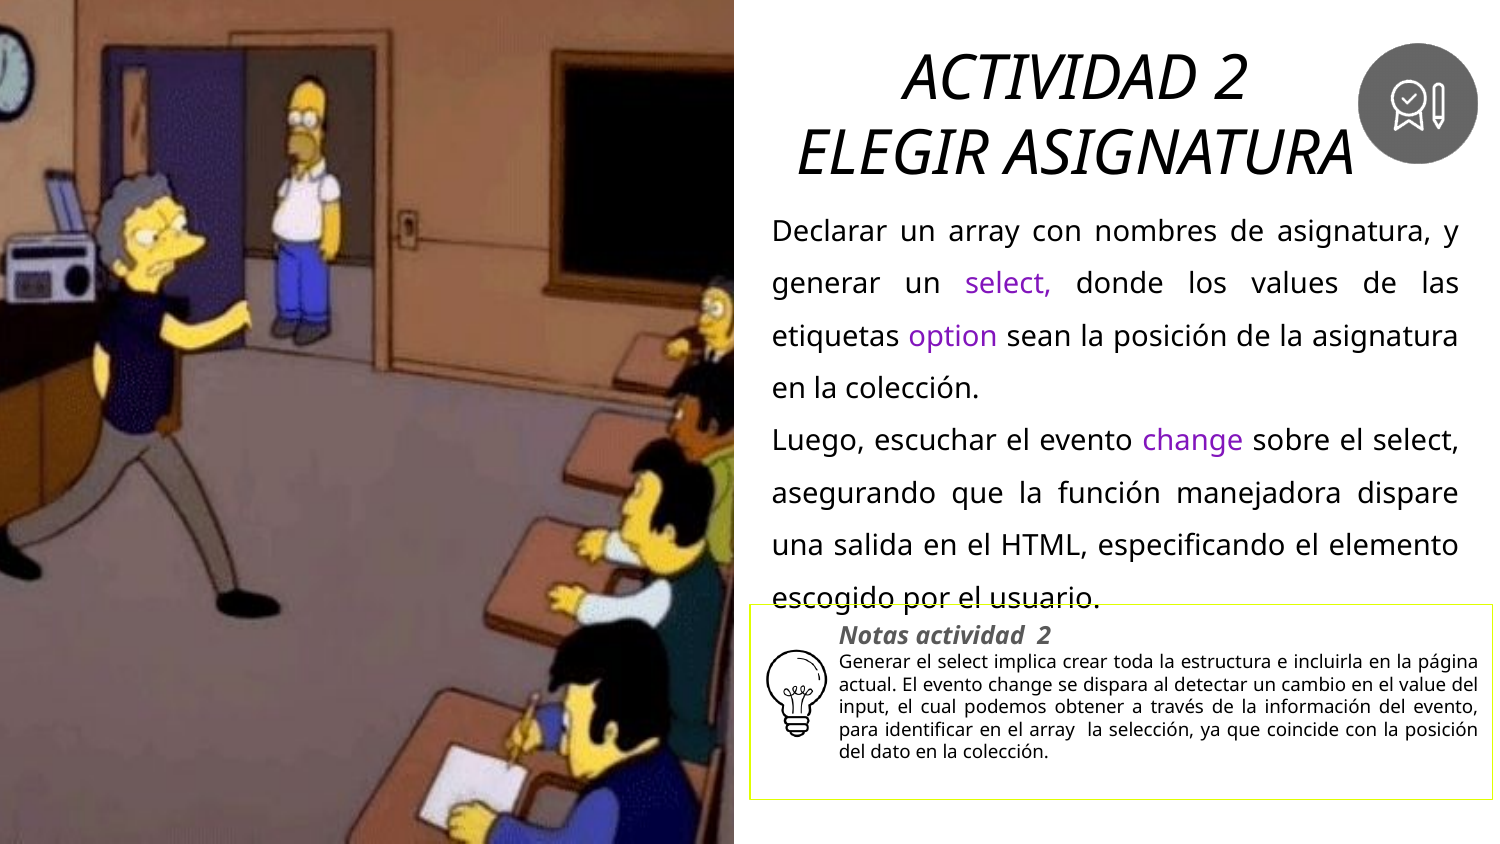

ACTIVIDAD 2
ELEGIR ASIGNATURA
Declarar un array con nombres de asignatura, y generar un select, donde los values de las etiquetas option sean la posición de la asignatura en la colección.
Luego, escuchar el evento change sobre el select, asegurando que la función manejadora dispare una salida en el HTML, especificando el elemento escogido por el usuario.
Notas actividad 2
Generar el select implica crear toda la estructura e incluirla en la página actual. El evento change se dispara al detectar un cambio en el value del input, el cual podemos obtener a través de la información del evento, para identificar en el array la selección, ya que coincide con la posición del dato en la colección.